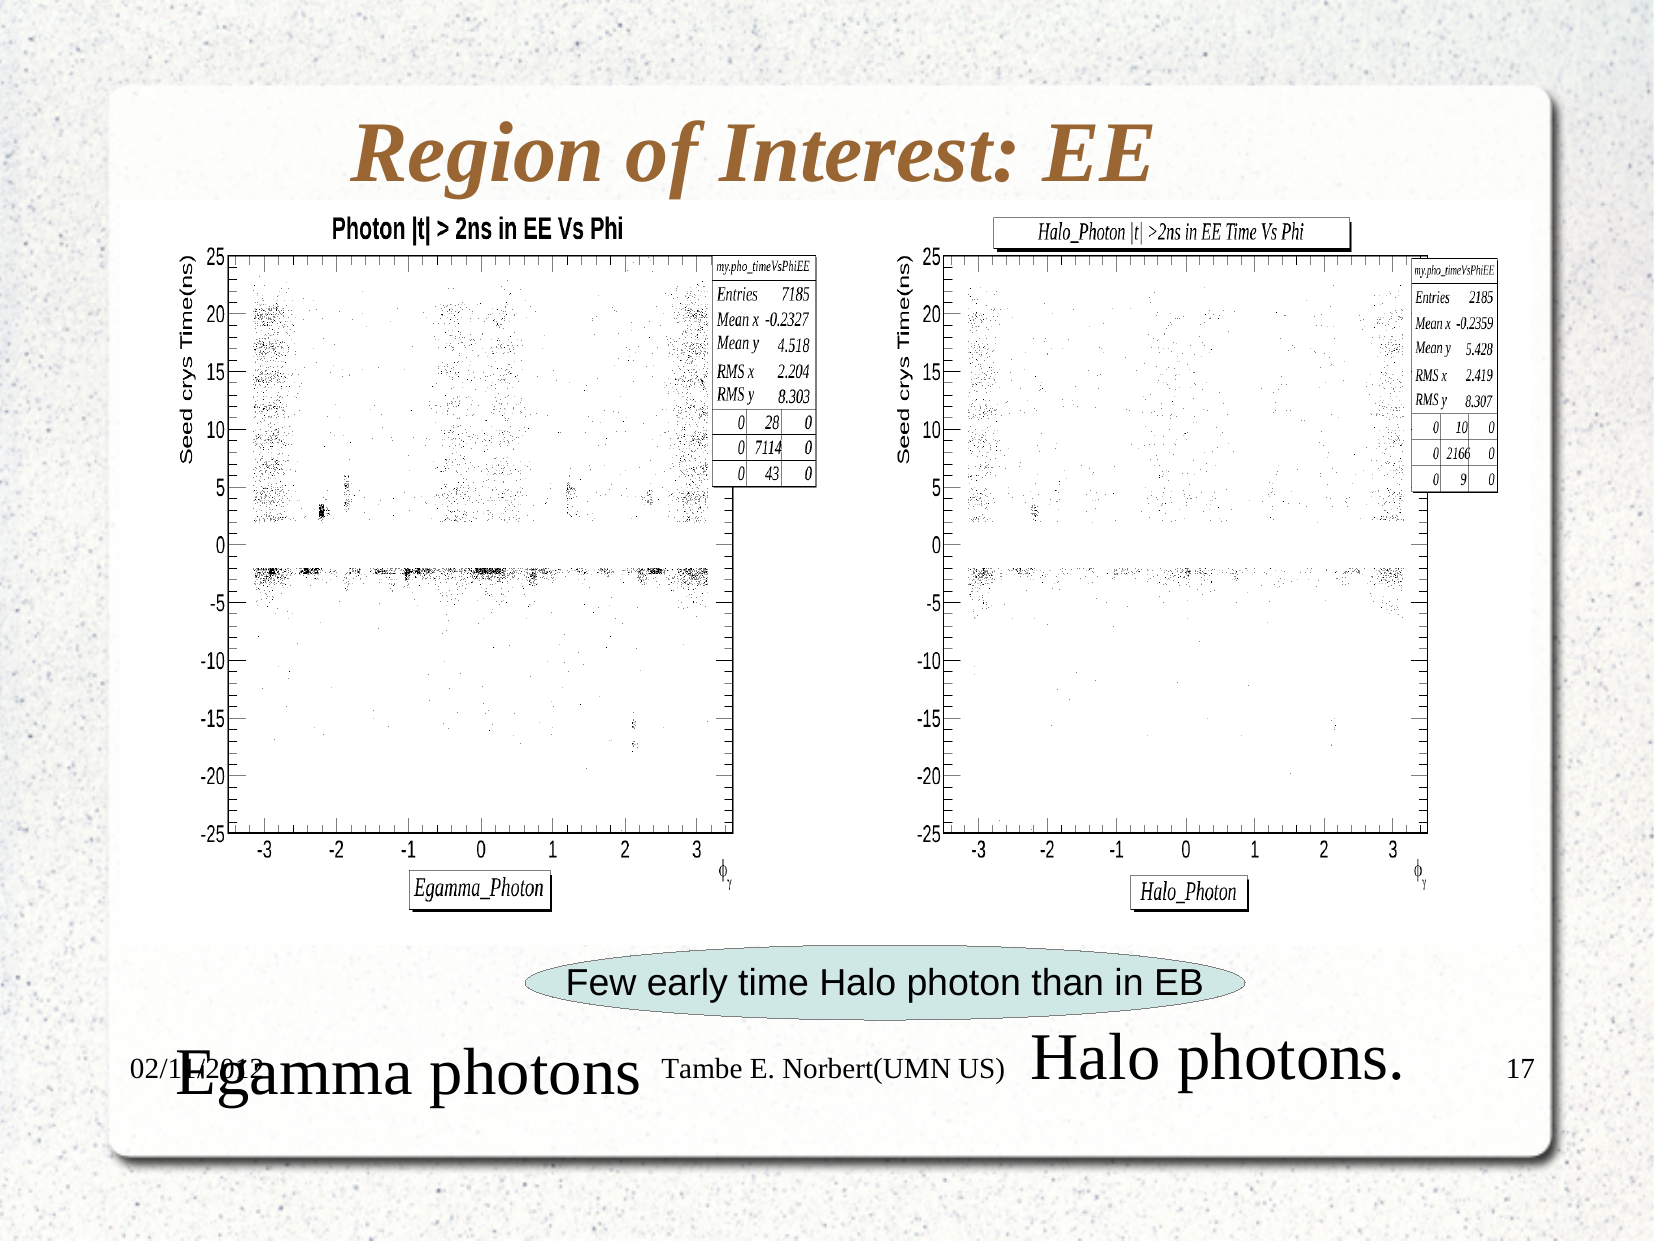

# Region of Interest: EE
Few early time Halo photon than in EB
Halo photons.
Egamma photons
02/11/2012
Tambe E. Norbert(UMN US)
17